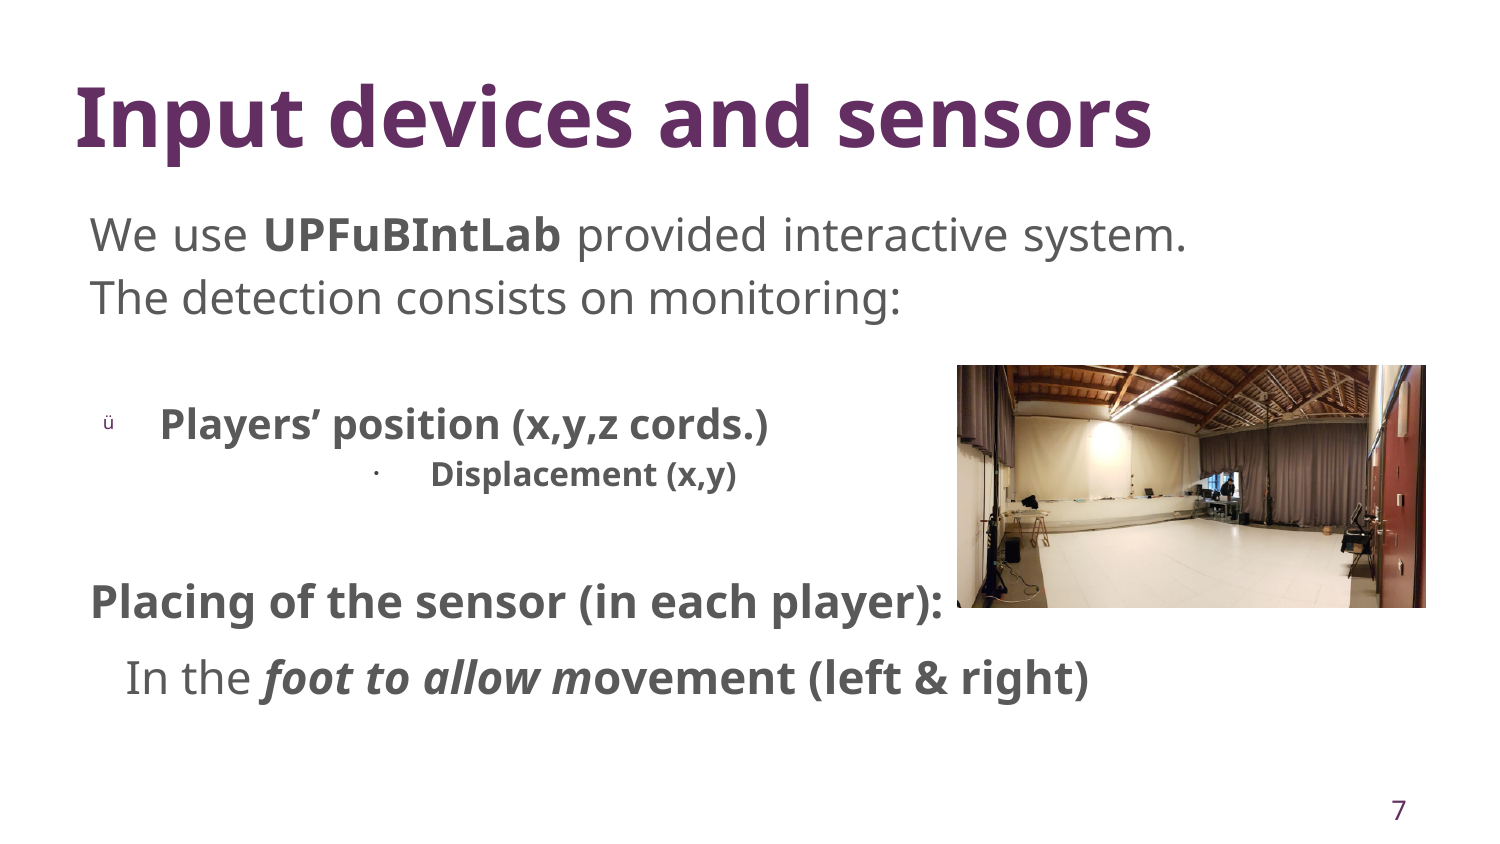

Input devices and sensors
We use UPFuBIntLab provided interactive system. The detection consists on monitoring:
Players’ position (x,y,z cords.)
Displacement (x,y)
Placing of the sensor (in each player):
 In the foot to allow movement (left & right)